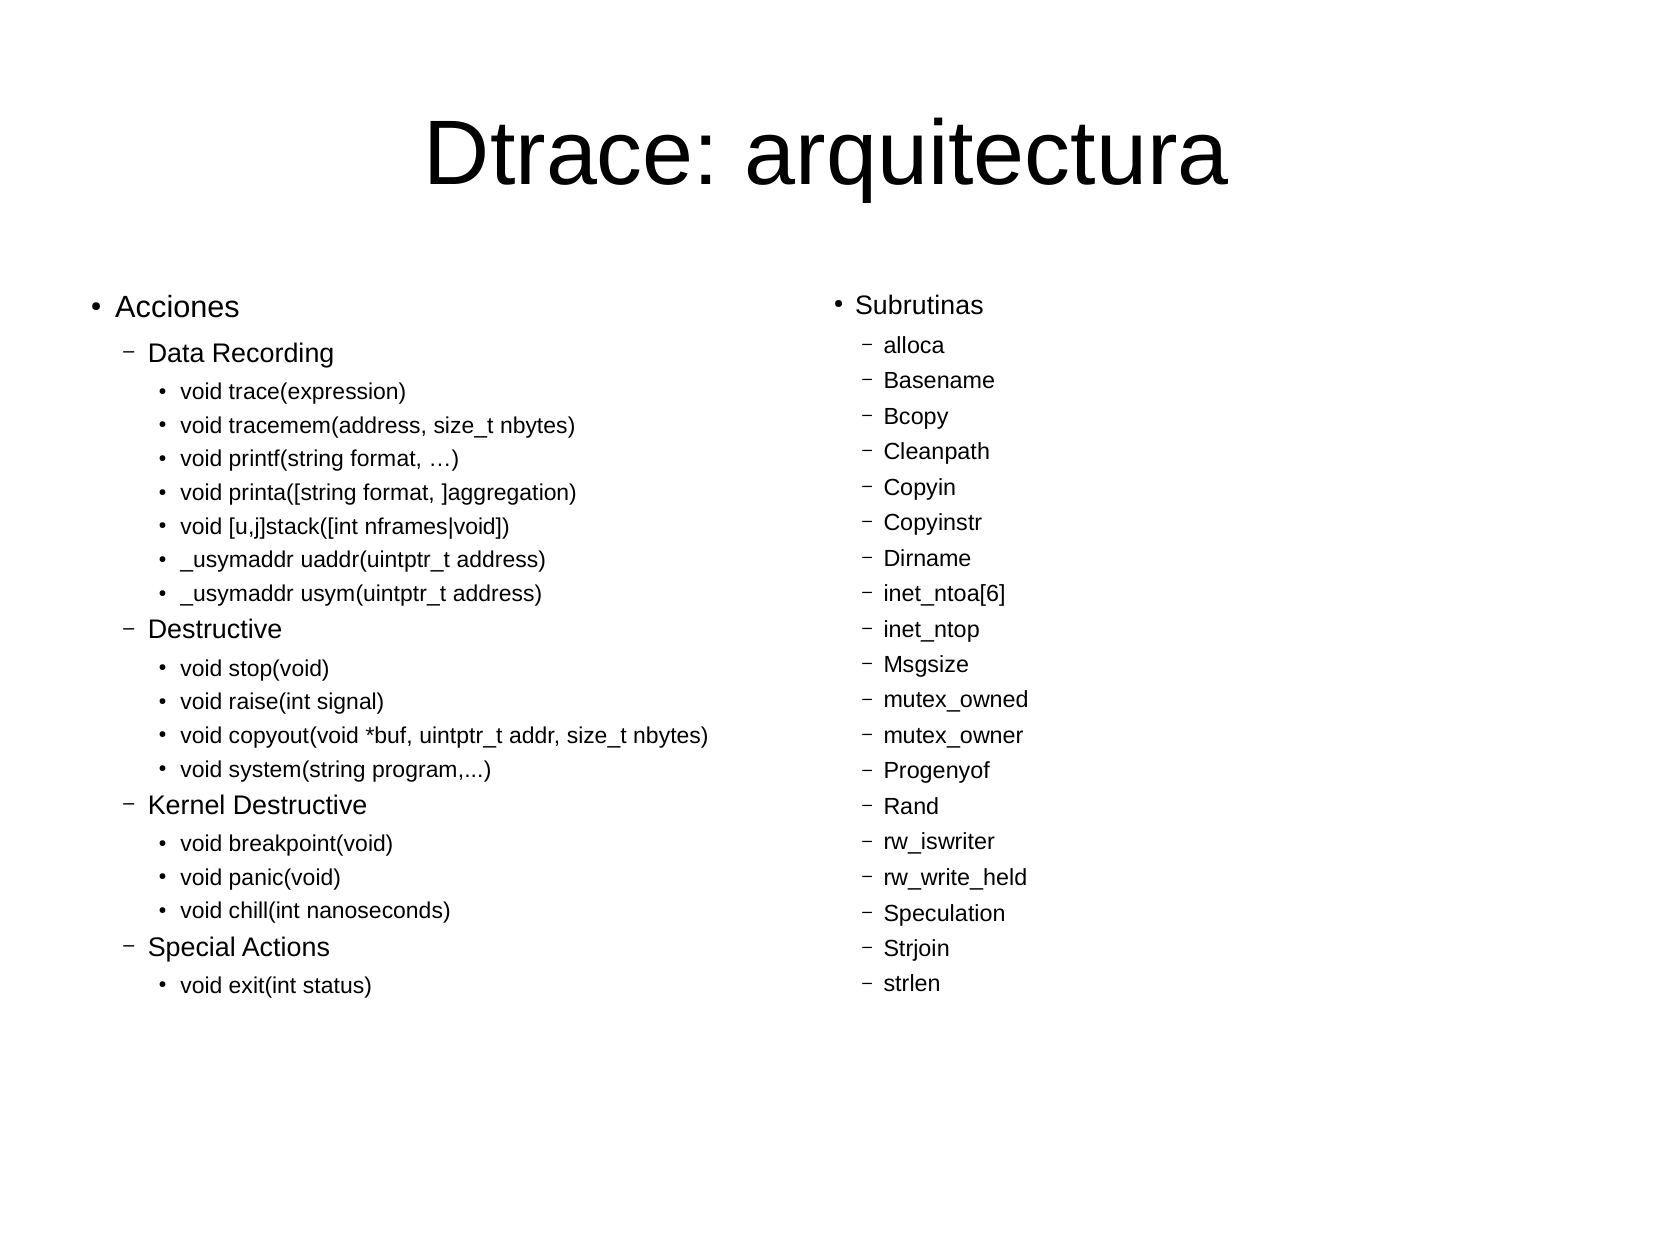

# Dtrace: arquitectura
Acciones
Data Recording
void trace(expression)
void tracemem(address, size_t nbytes)
void printf(string format, …)
void printa([string format, ]aggregation)
void [u,j]stack([int nframes|void])
_usymaddr uaddr(uintptr_t address)
_usymaddr usym(uintptr_t address)
Destructive
void stop(void)
void raise(int signal)
void copyout(void *buf, uintptr_t addr, size_t nbytes)
void system(string program,...)
Kernel Destructive
void breakpoint(void)
void panic(void)
void chill(int nanoseconds)
Special Actions
void exit(int status)
Subrutinas
alloca
Basename
Bcopy
Cleanpath
Copyin
Copyinstr
Dirname
inet_ntoa[6]
inet_ntop
Msgsize
mutex_owned
mutex_owner
Progenyof
Rand
rw_iswriter
rw_write_held
Speculation
Strjoin
strlen